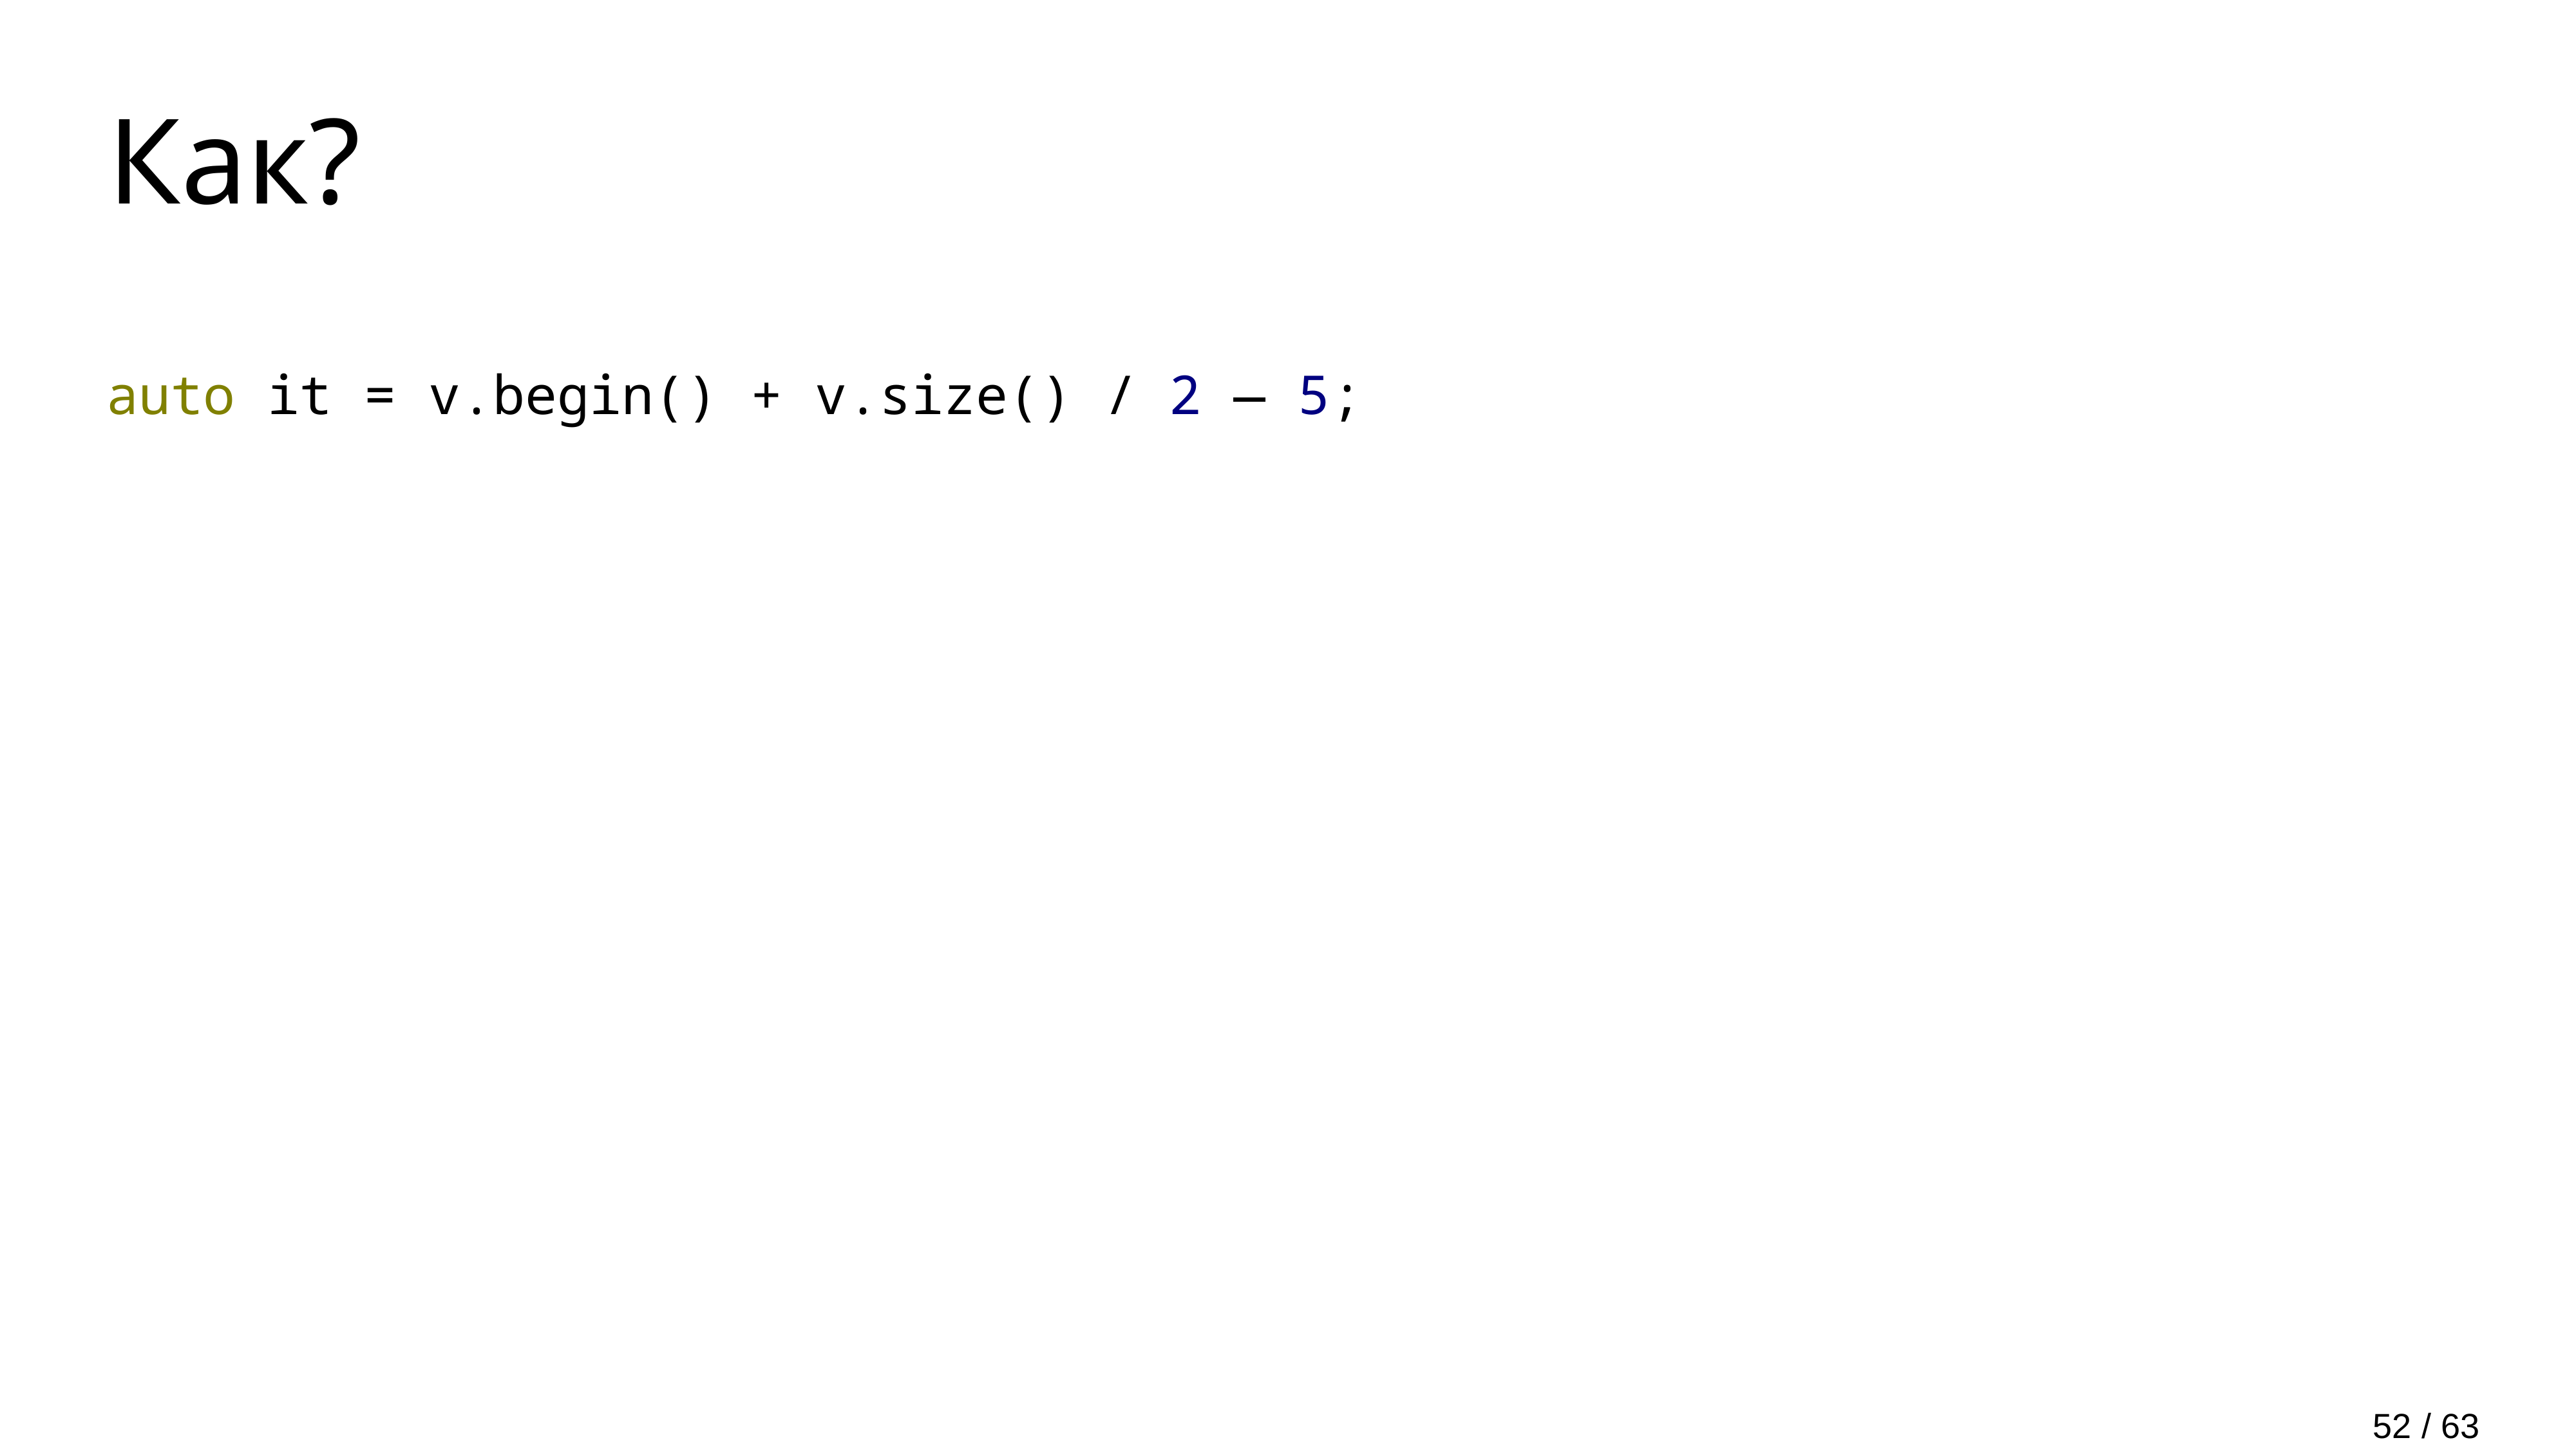

# Как?
auto it = v.begin() + v.size() / 2 — 5;